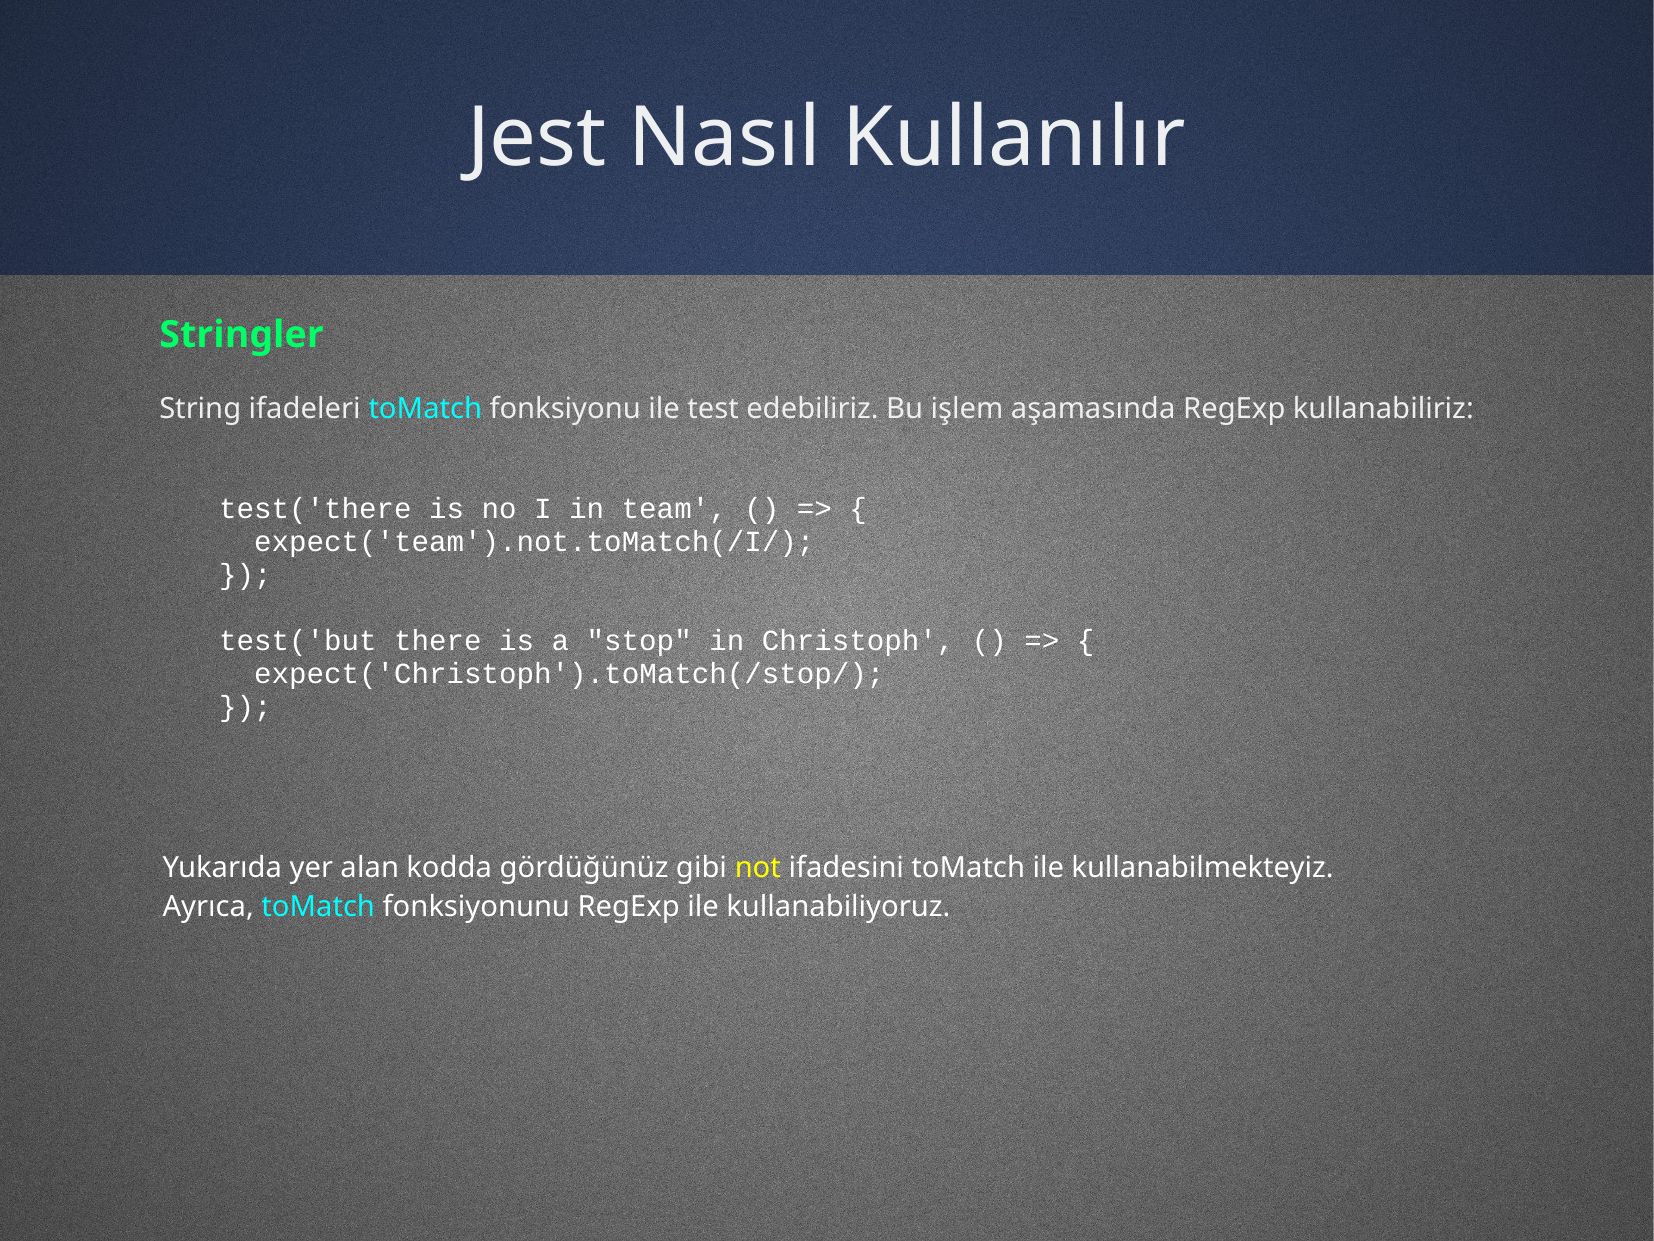

# Jest Nasıl Kullanılır
Stringler
String ifadeleri toMatch fonksiyonu ile test edebiliriz. Bu işlem aşamasında RegExp kullanabiliriz:
test('there is no I in team', () => {
 expect('team').not.toMatch(/I/);
});
test('but there is a "stop" in Christoph', () => {
 expect('Christoph').toMatch(/stop/);
});
Yukarıda yer alan kodda gördüğünüz gibi not ifadesini toMatch ile kullanabilmekteyiz. Ayrıca, toMatch fonksiyonunu RegExp ile kullanabiliyoruz.